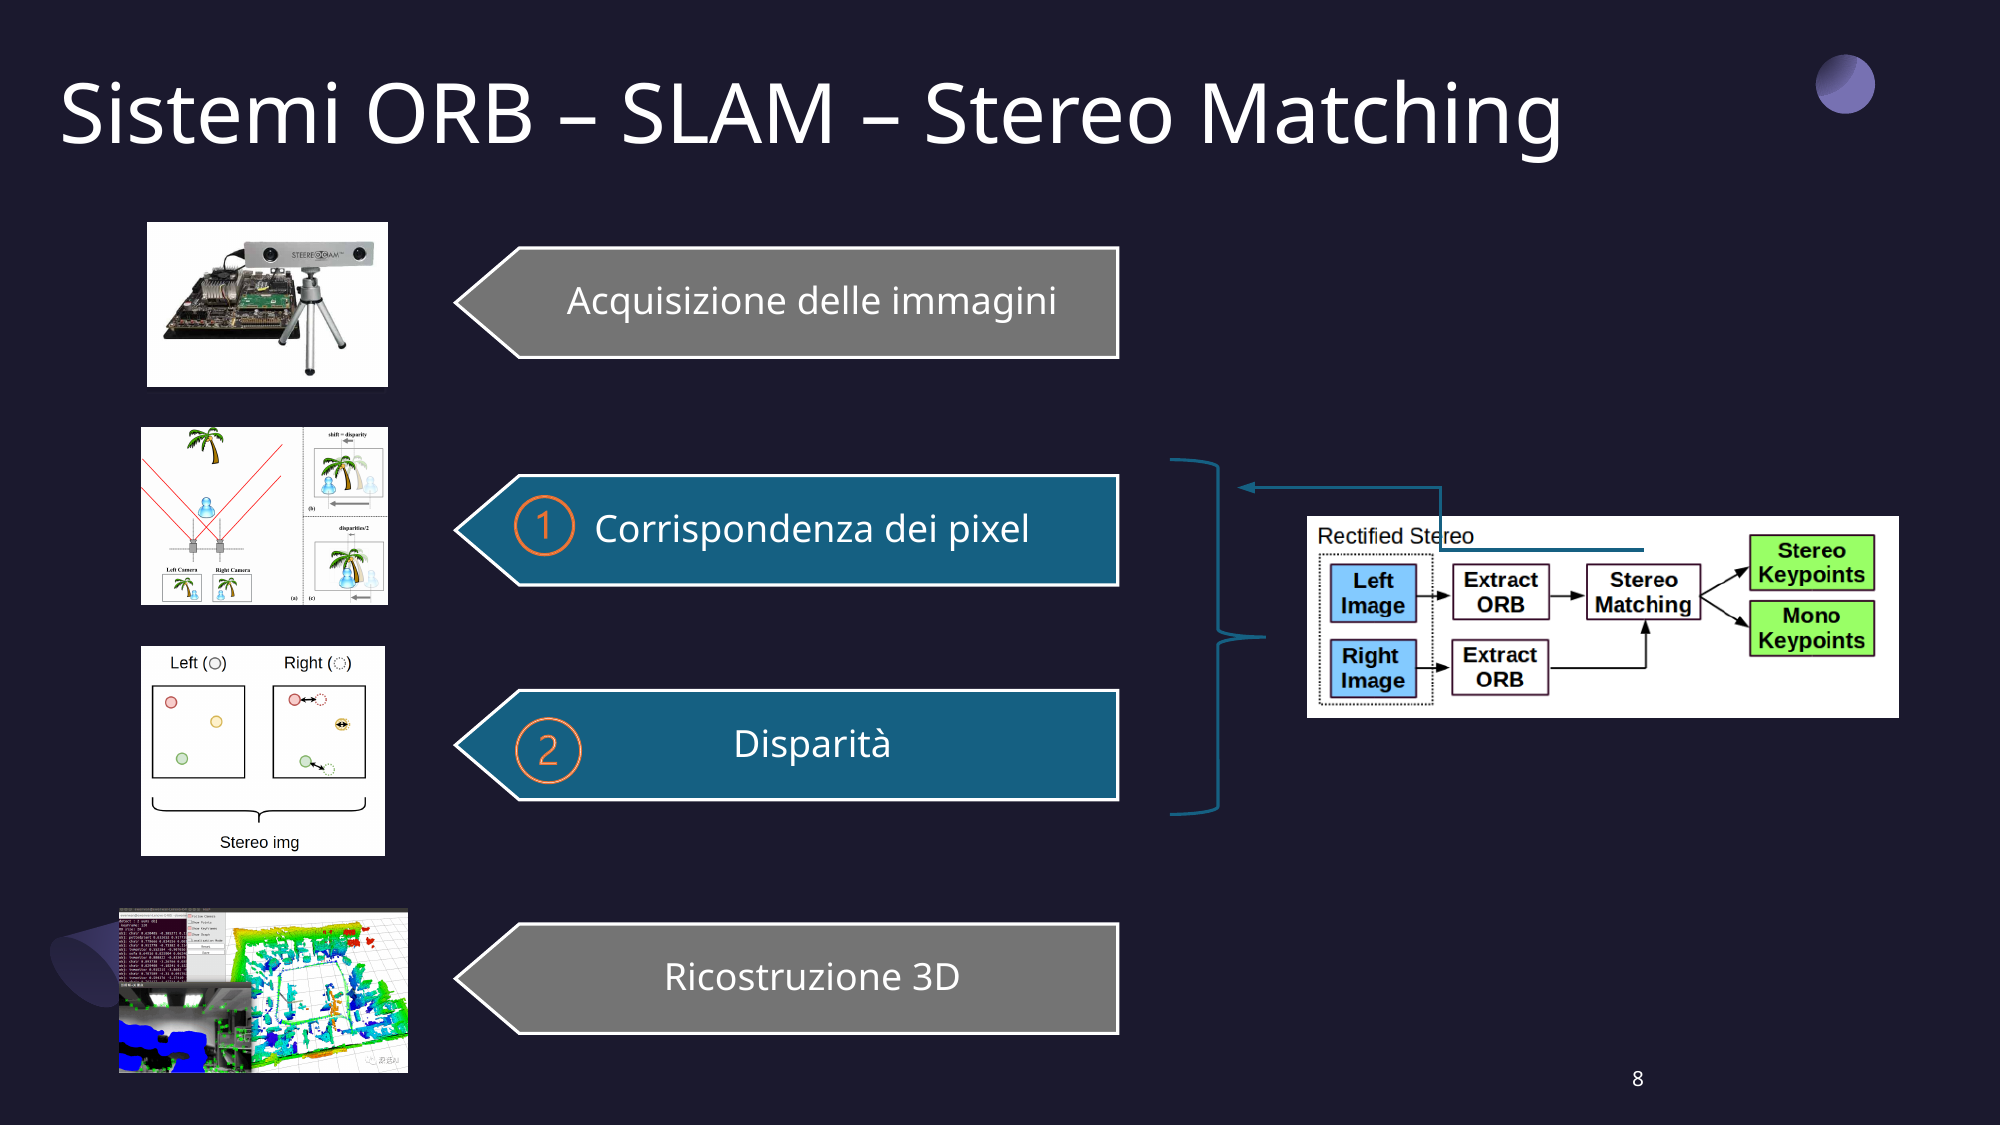

Sistemi ORB – SLAM – Stereo Matching
Acquisizione delle immagini
Corrispondenza dei pixel
Disparità
Ricostruzione 3D